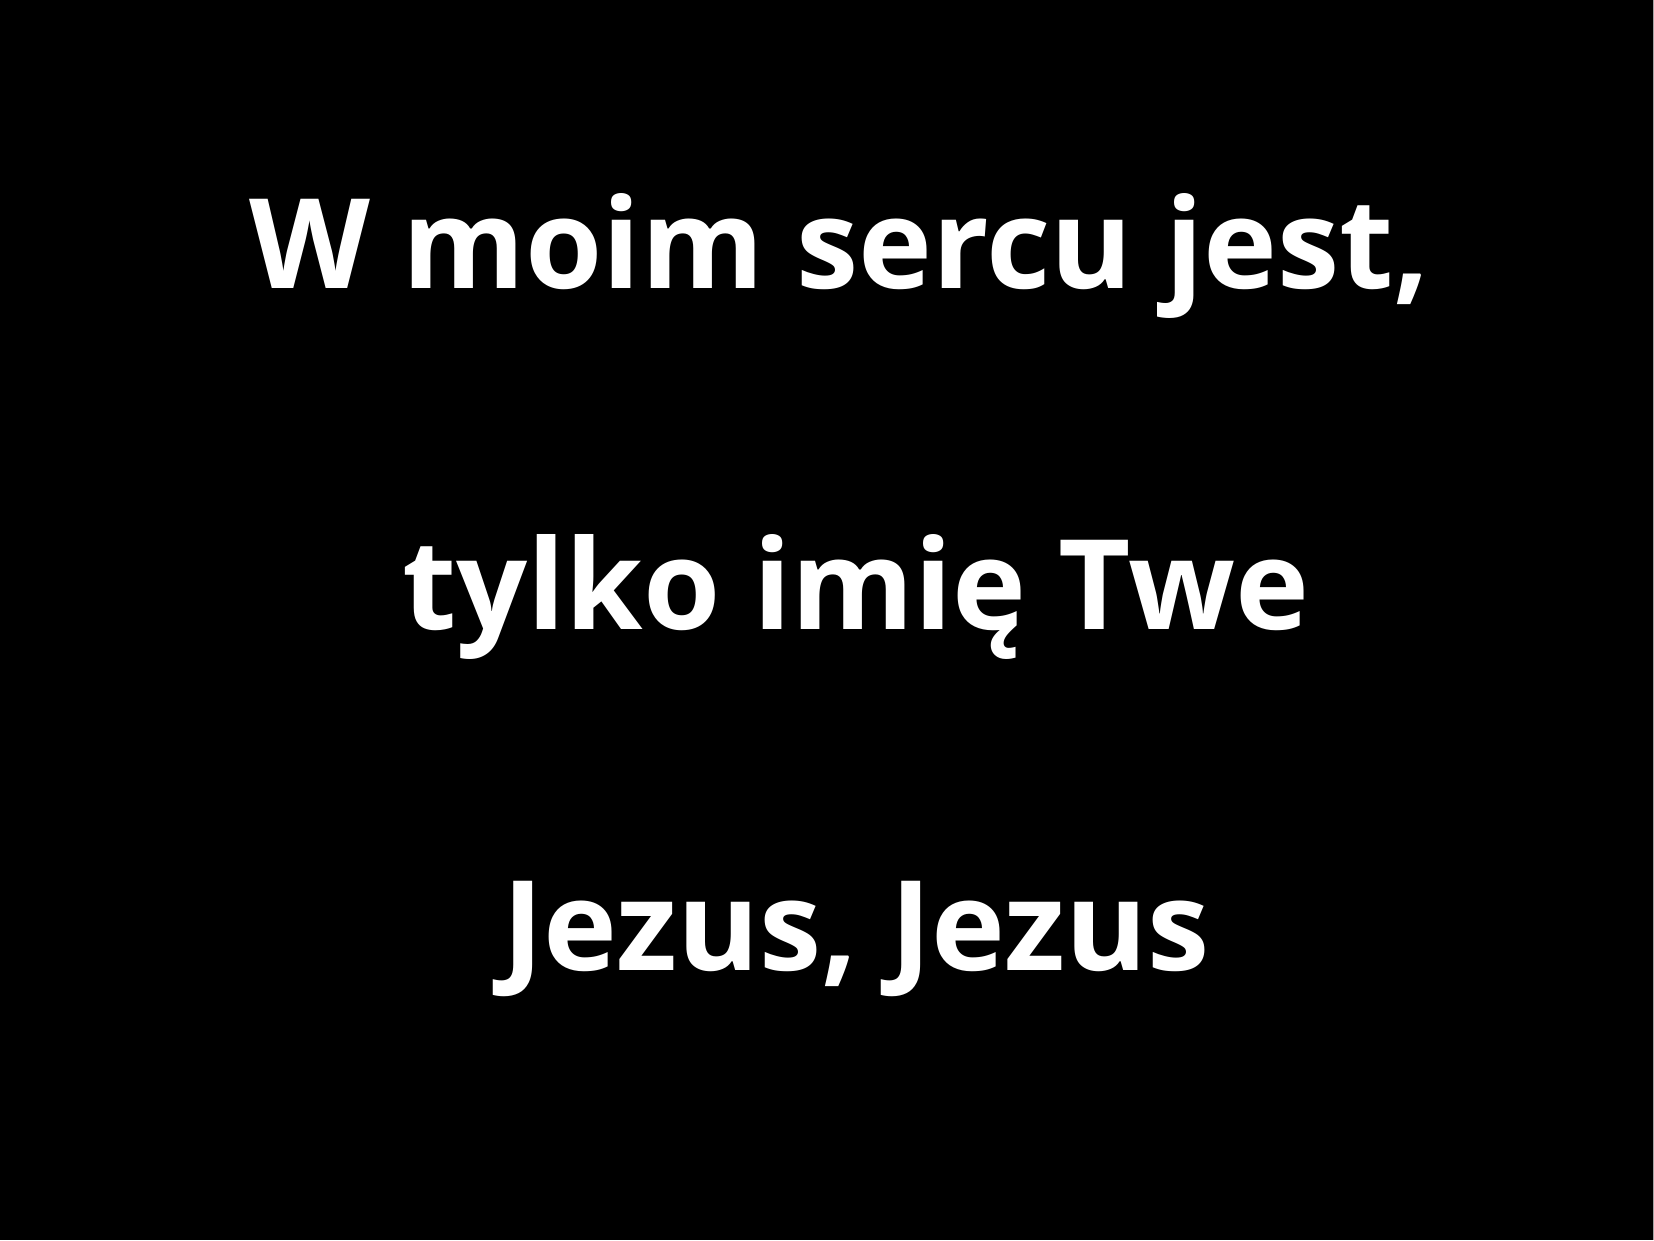

W moim sercu jest,
tylko imię Twe
Jezus, Jezus